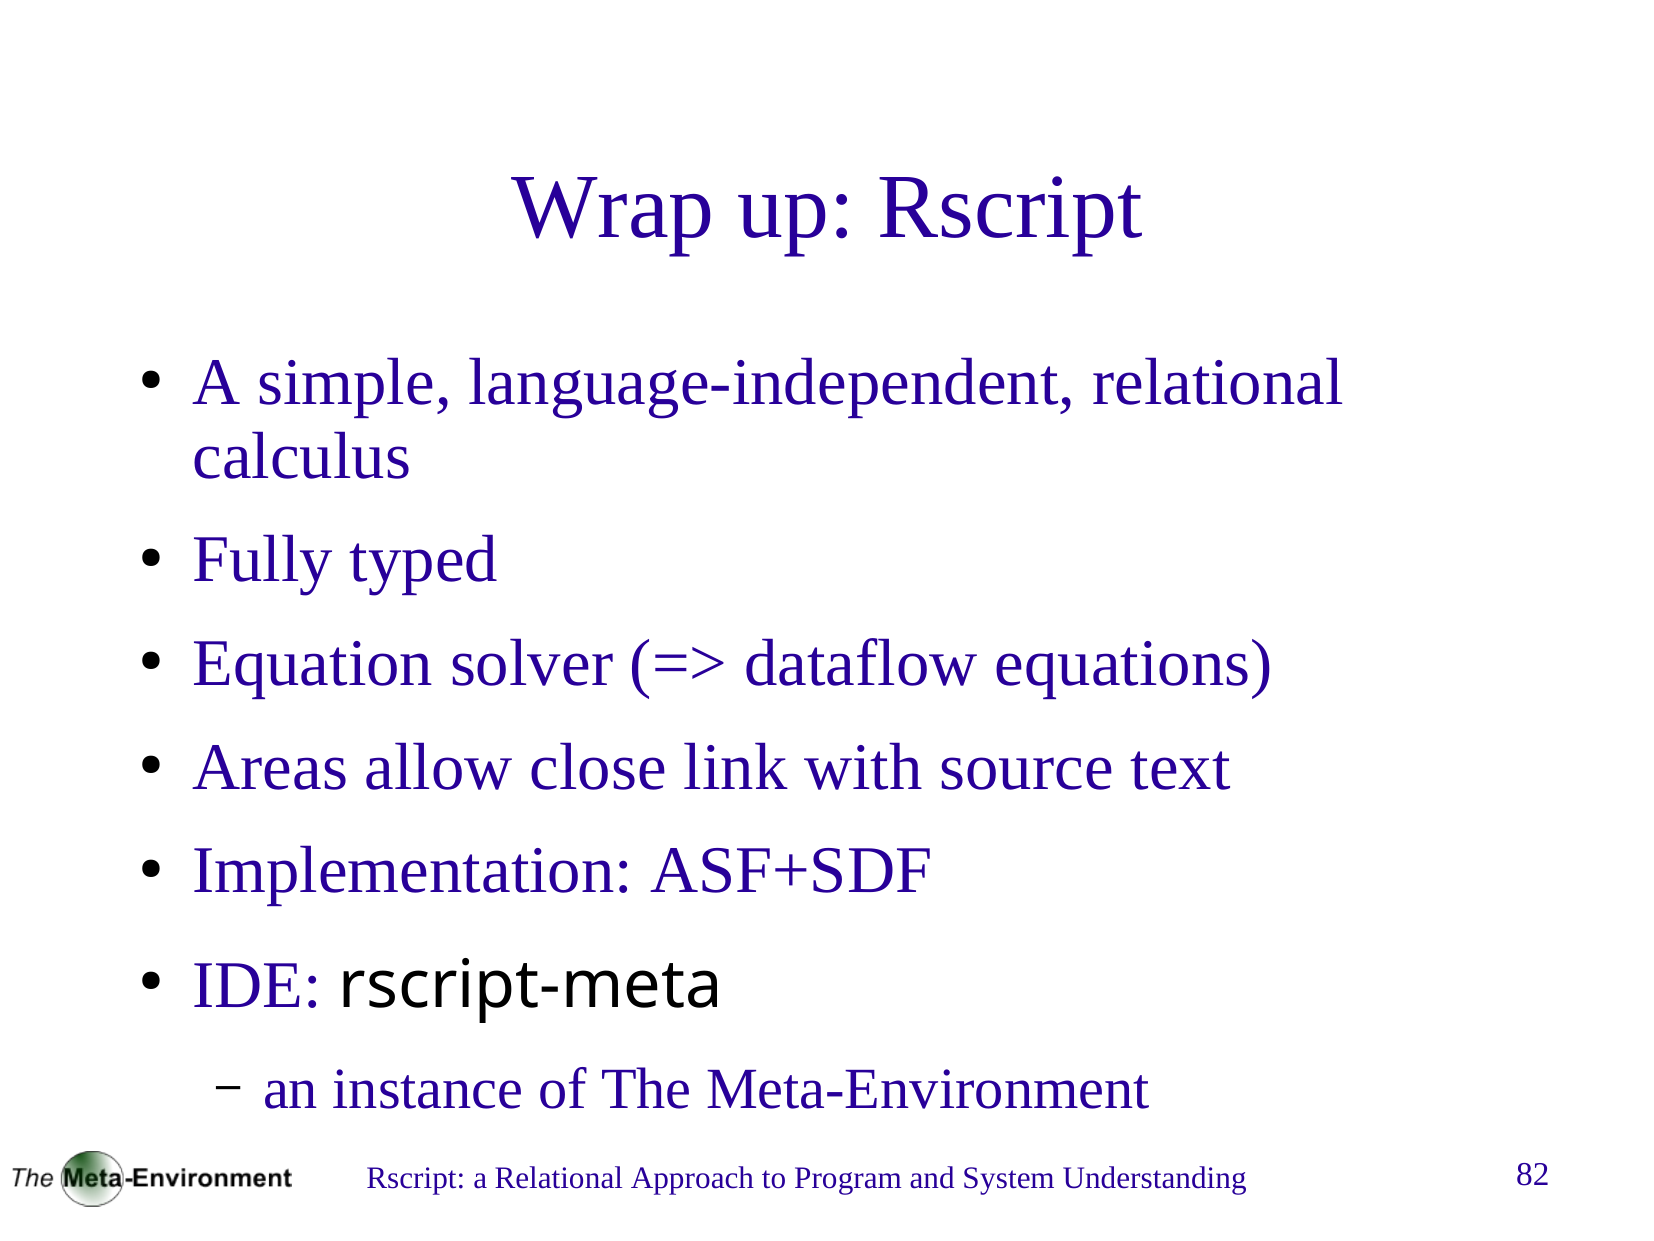

# Wrap up: Rscript
A simple, language-independent, relational calculus
Fully typed
Equation solver (=> dataflow equations)
Areas allow close link with source text
Implementation: ASF+SDF
IDE: rscript-meta
an instance of The Meta-Environment